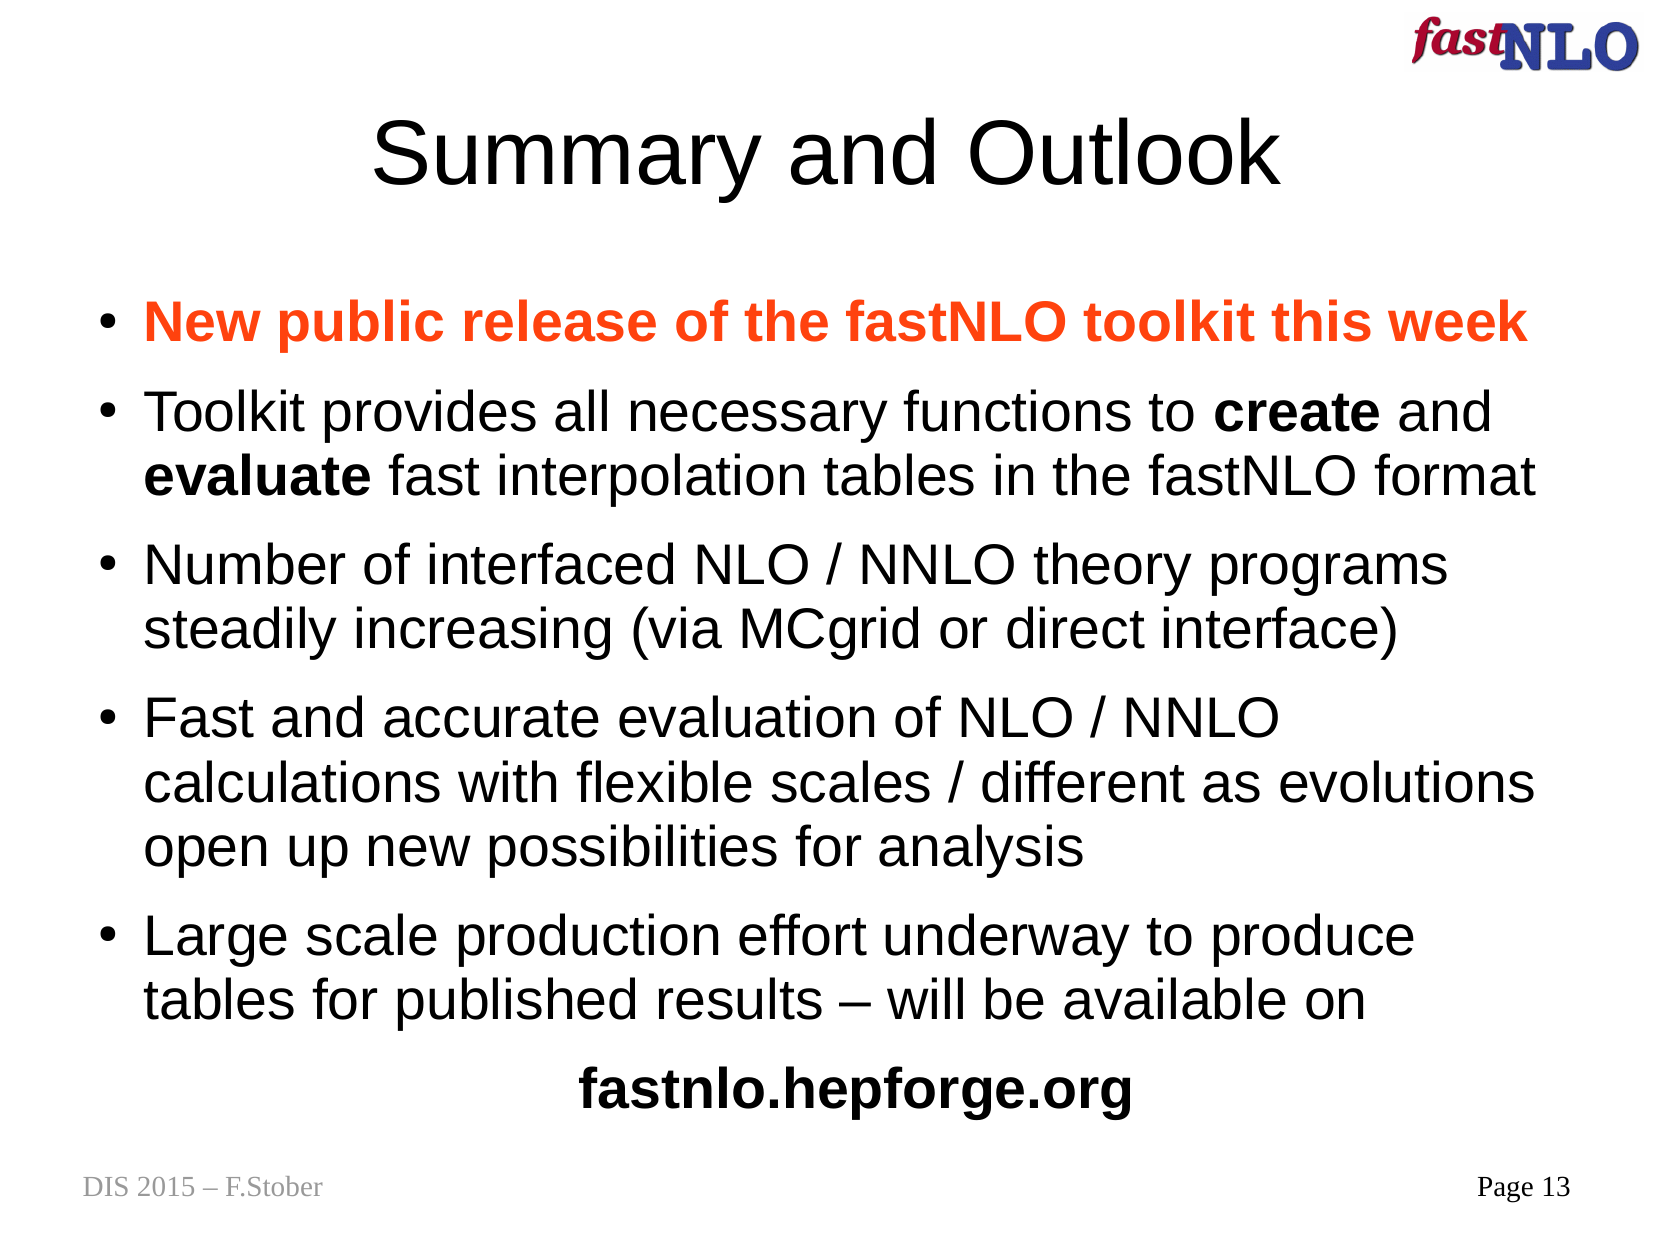

# Summary and Outlook
New public release of the fastNLO toolkit this week
Toolkit provides all necessary functions to create and evaluate fast interpolation tables in the fastNLO format
Number of interfaced NLO / NNLO theory programs steadily increasing (via MCgrid or direct interface)
Fast and accurate evaluation of NLO / NNLO calculations with flexible scales / different as evolutions open up new possibilities for analysis
Large scale production effort underway to produce
tables for published results – will be available on
fastnlo.hepforge.org
13